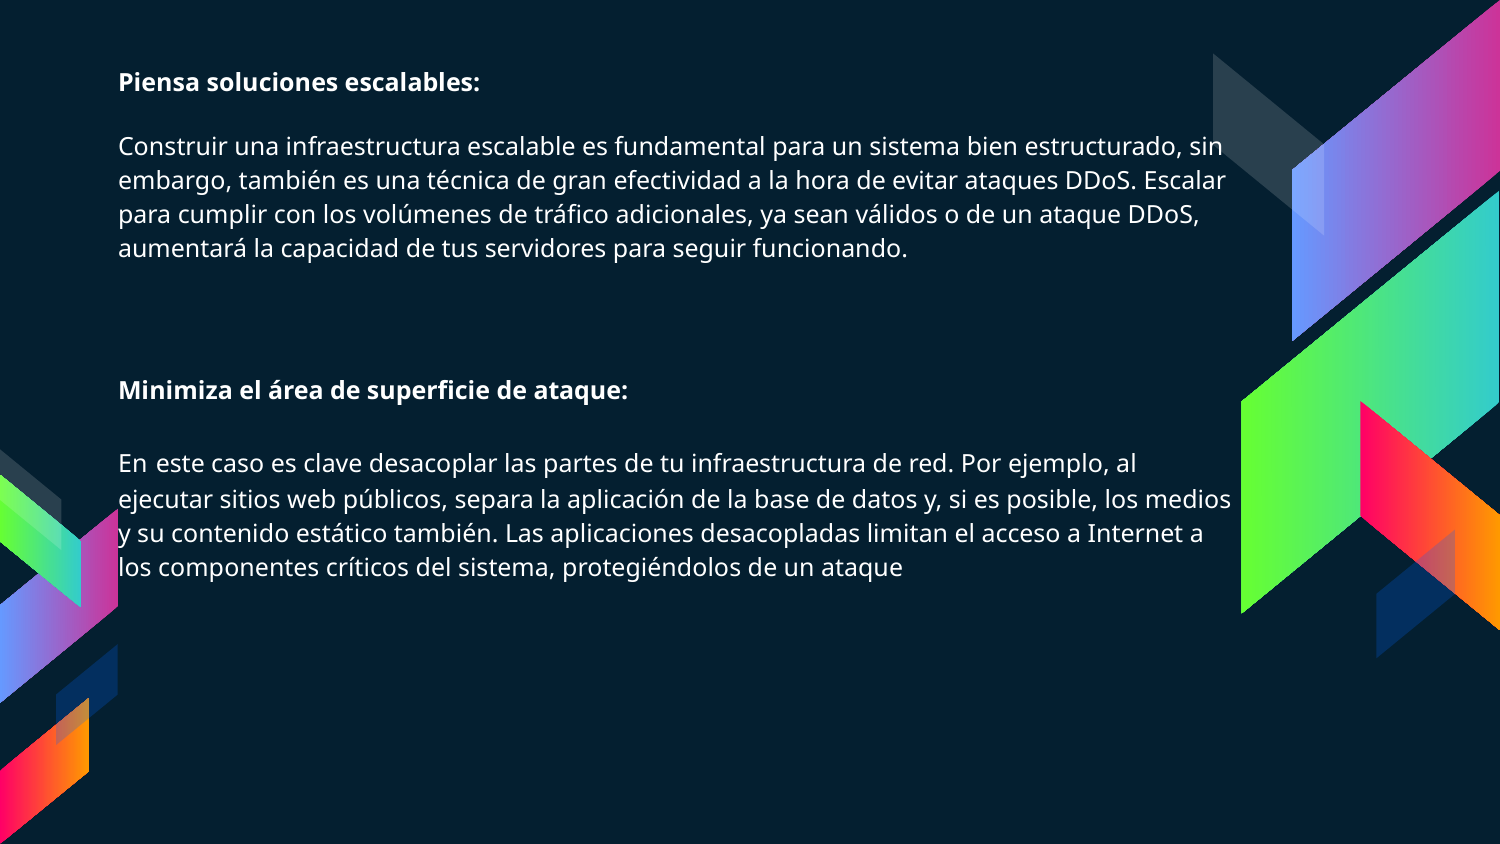

# Piensa soluciones escalables:
Construir una infraestructura escalable es fundamental para un sistema bien estructurado, sin embargo, también es una técnica de gran efectividad a la hora de evitar ataques DDoS. Escalar para cumplir con los volúmenes de tráfico adicionales, ya sean válidos o de un ataque DDoS, aumentará la capacidad de tus servidores para seguir funcionando.
Minimiza el área de superficie de ataque:
En este caso es clave desacoplar las partes de tu infraestructura de red. Por ejemplo, al ejecutar sitios web públicos, separa la aplicación de la base de datos y, si es posible, los medios y su contenido estático también. Las aplicaciones desacopladas limitan el acceso a Internet a los componentes críticos del sistema, protegiéndolos de un ataque